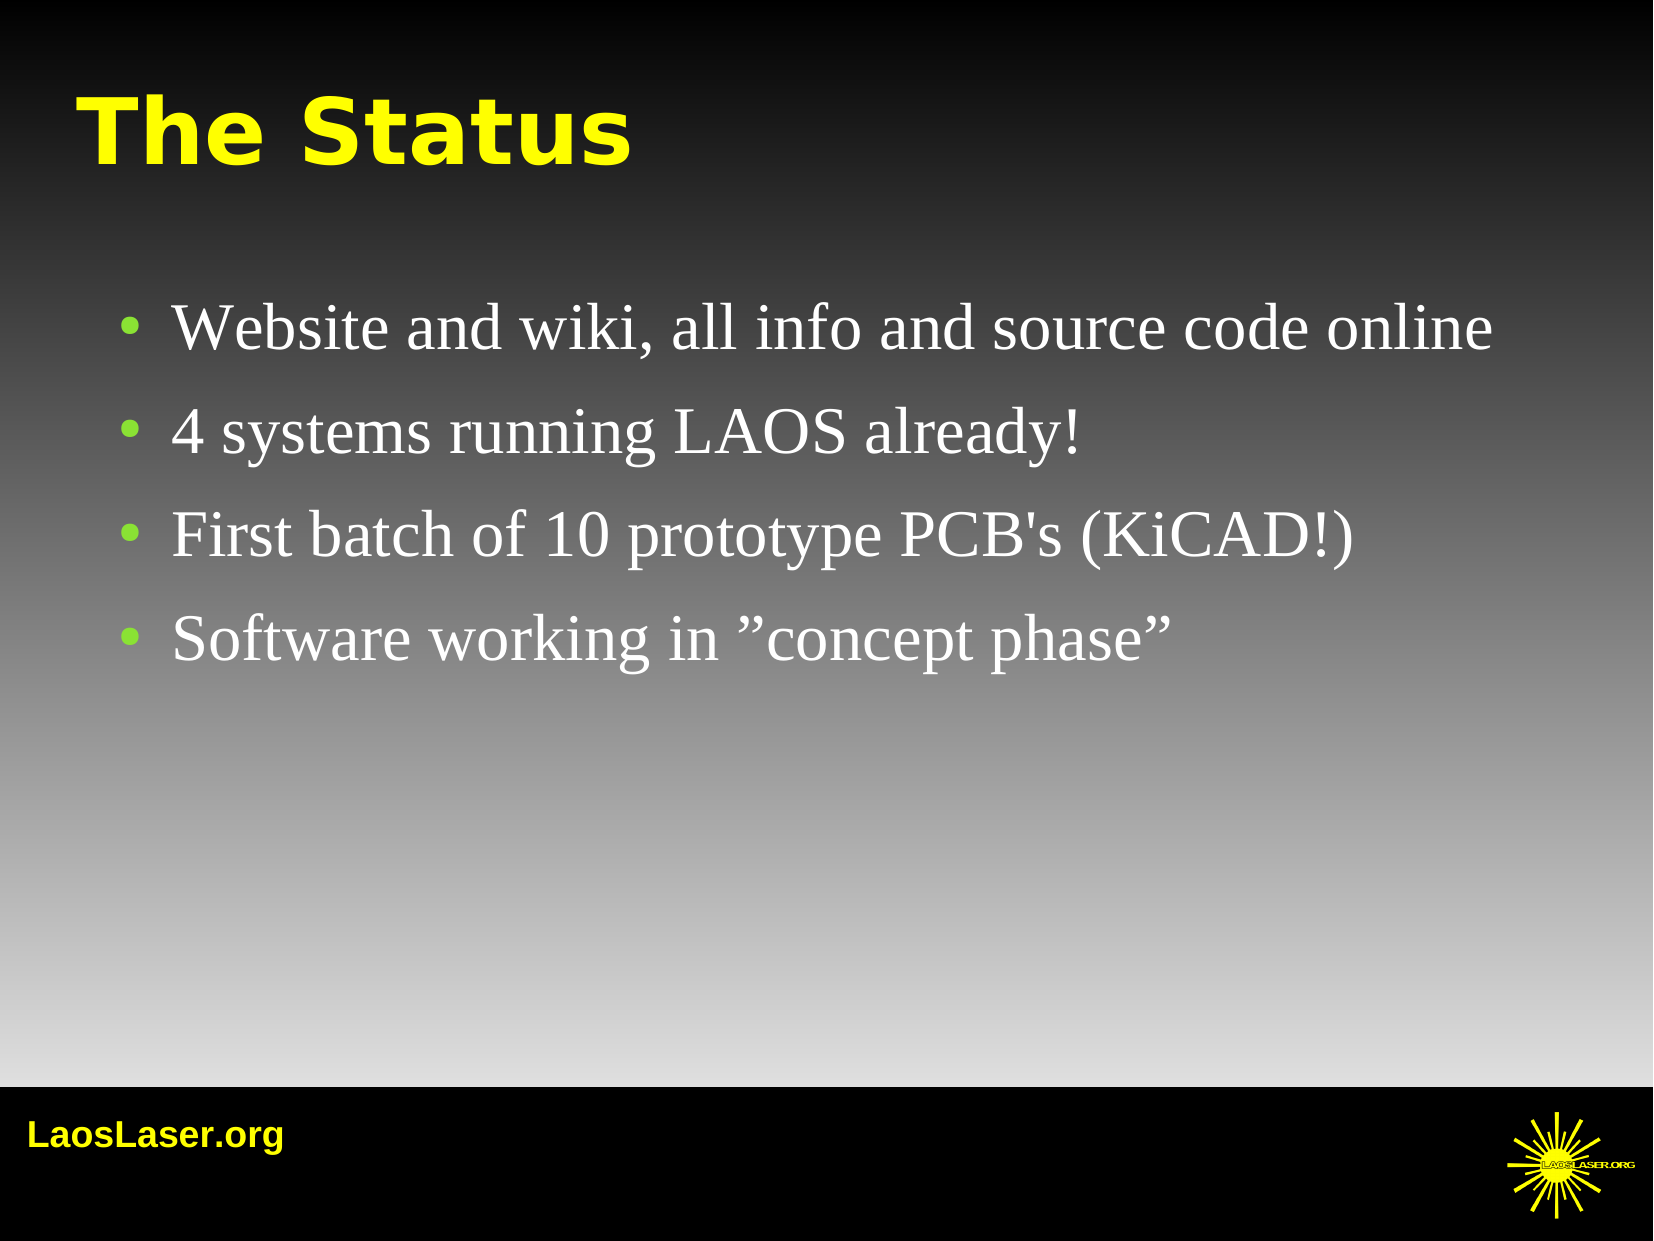

# The Status
Website and wiki, all info and source code online
4 systems running LAOS already!
First batch of 10 prototype PCB's (KiCAD!)
Software working in ”concept phase”